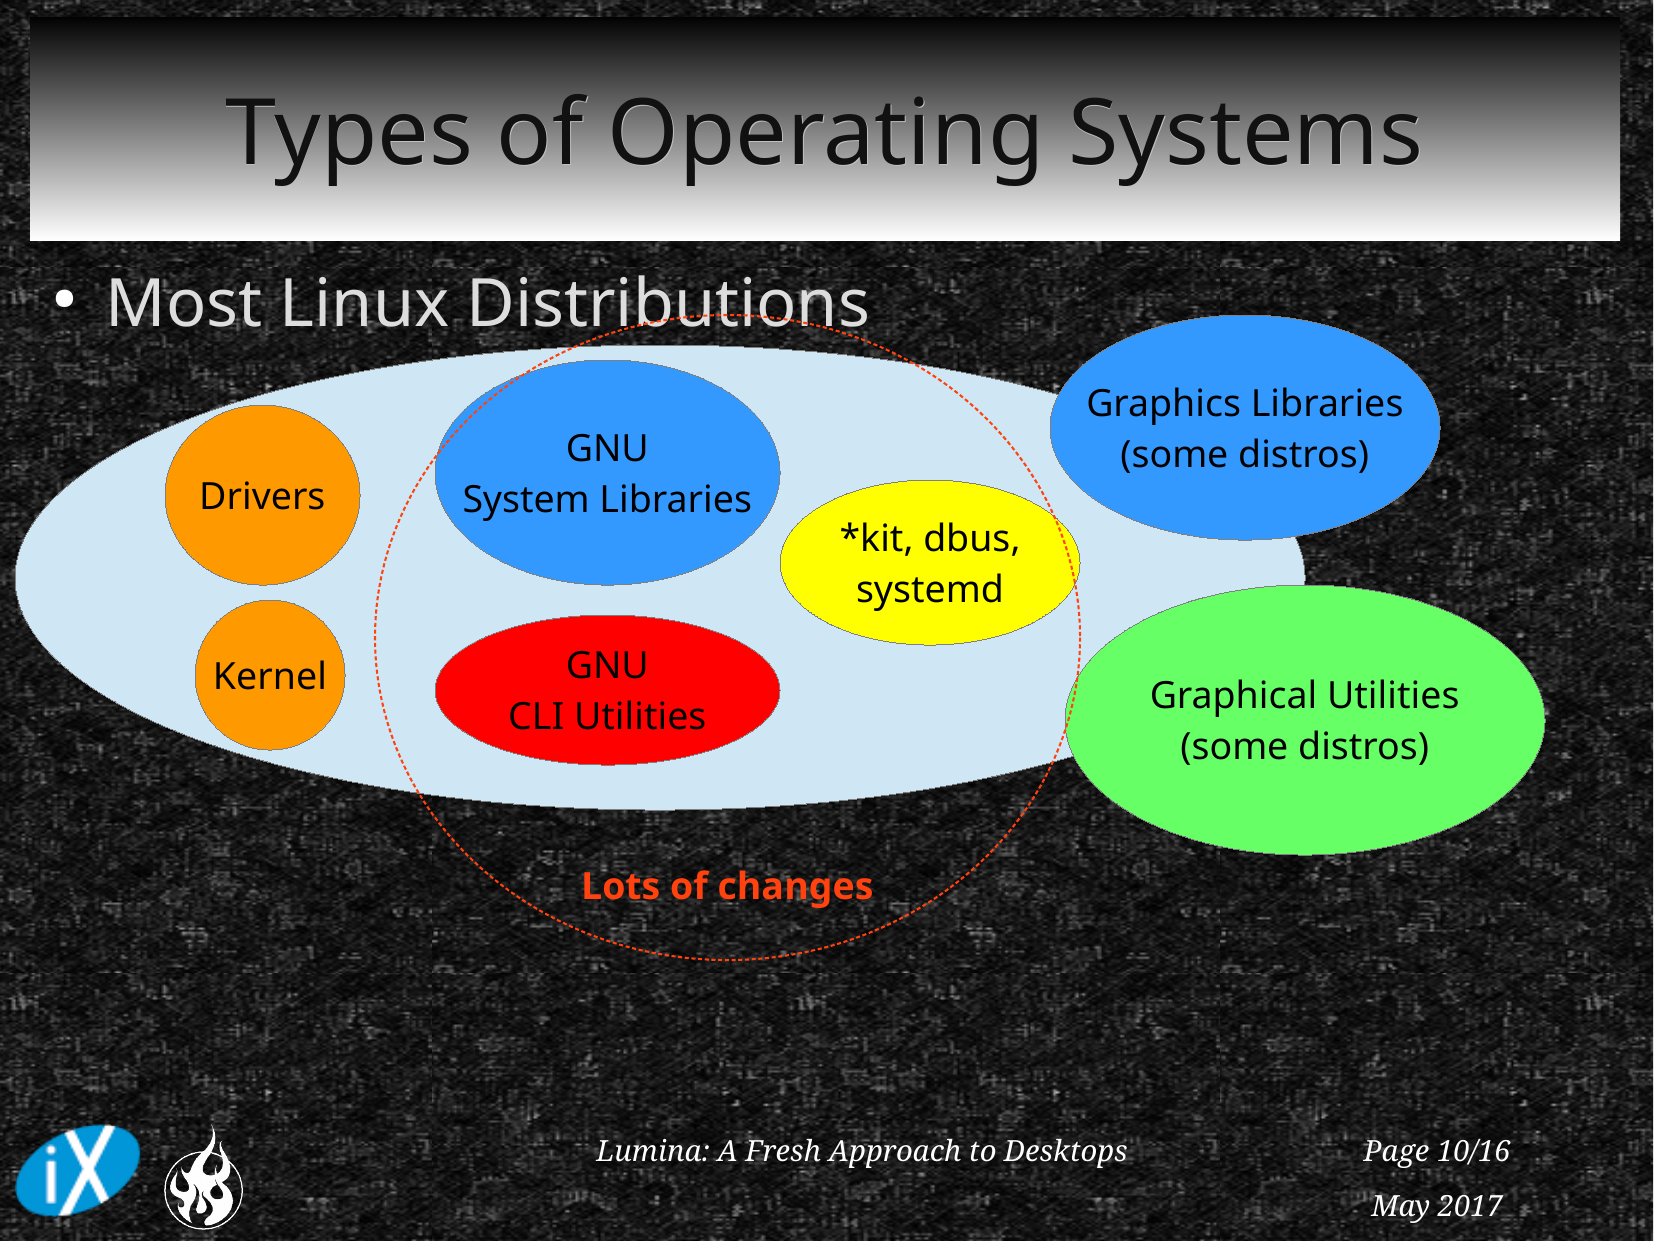

# Types of Operating Systems
Most Linux Distributions
Graphics Libraries
(some distros)
GNU
System Libraries
Drivers
*kit, dbus,
systemd
Graphical Utilities
(some distros)
Kernel
GNU
CLI Utilities
Lots of changes
Lumina: A Fresh Approach to Desktops
10
May 2017